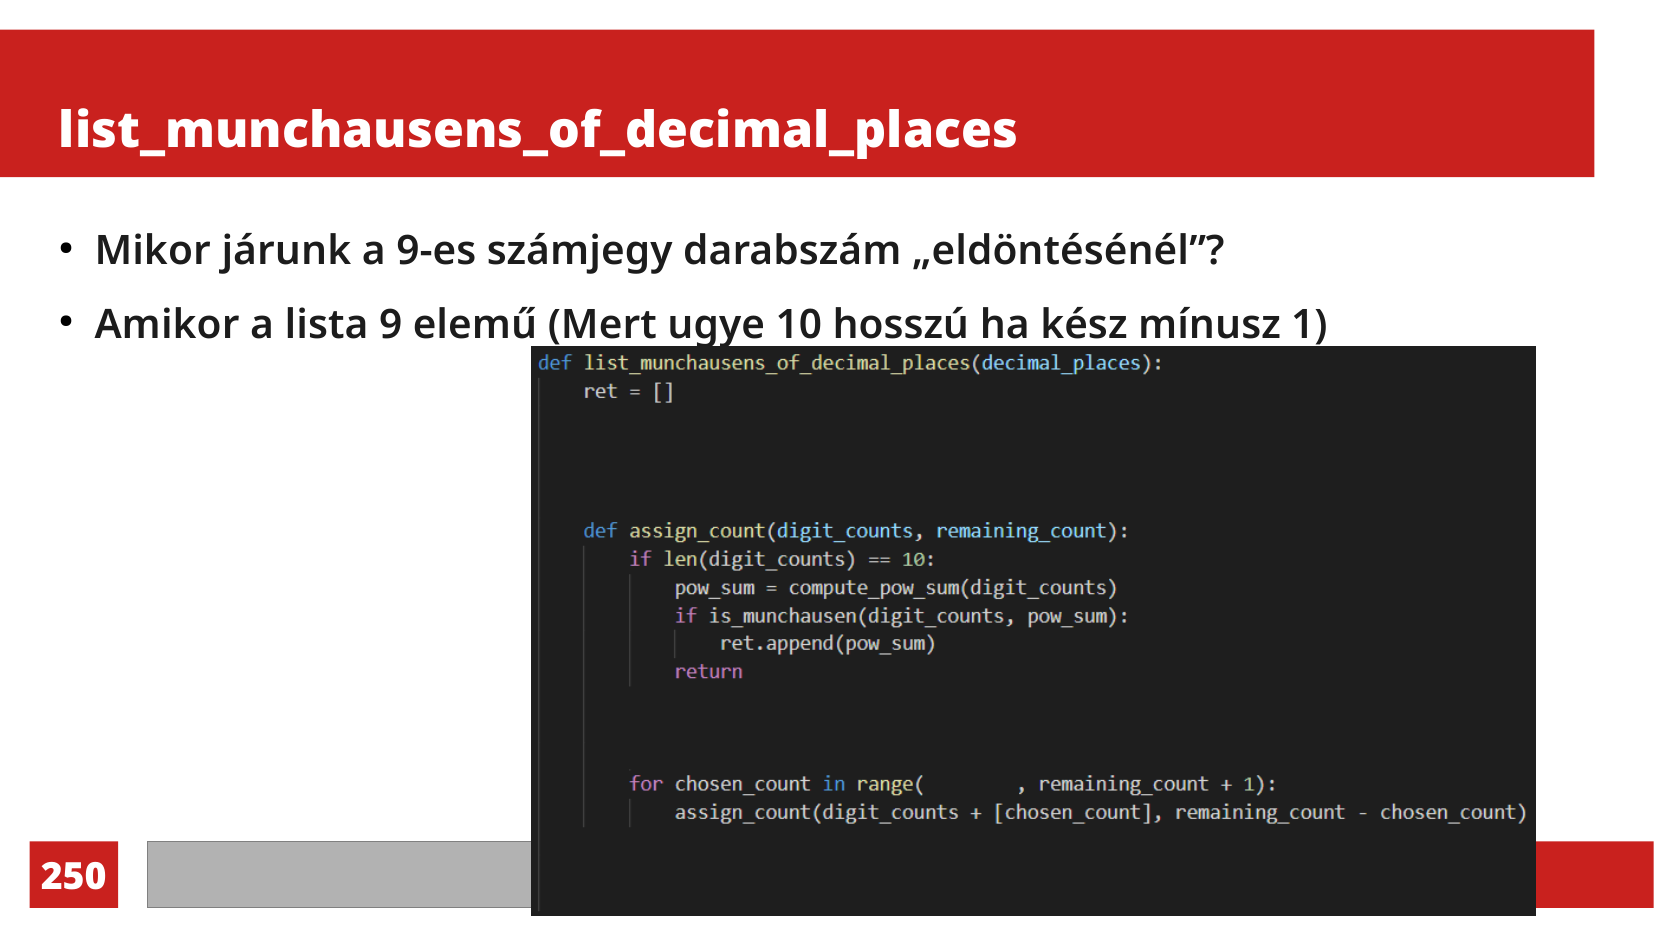

# list_munchausens_of_decimal_places
Mikor járunk a 9-es számjegy darabszám „eldöntésénél”?
Amikor a lista 9 elemű (Mert ugye 10 hosszú ha kész mínusz 1)
250